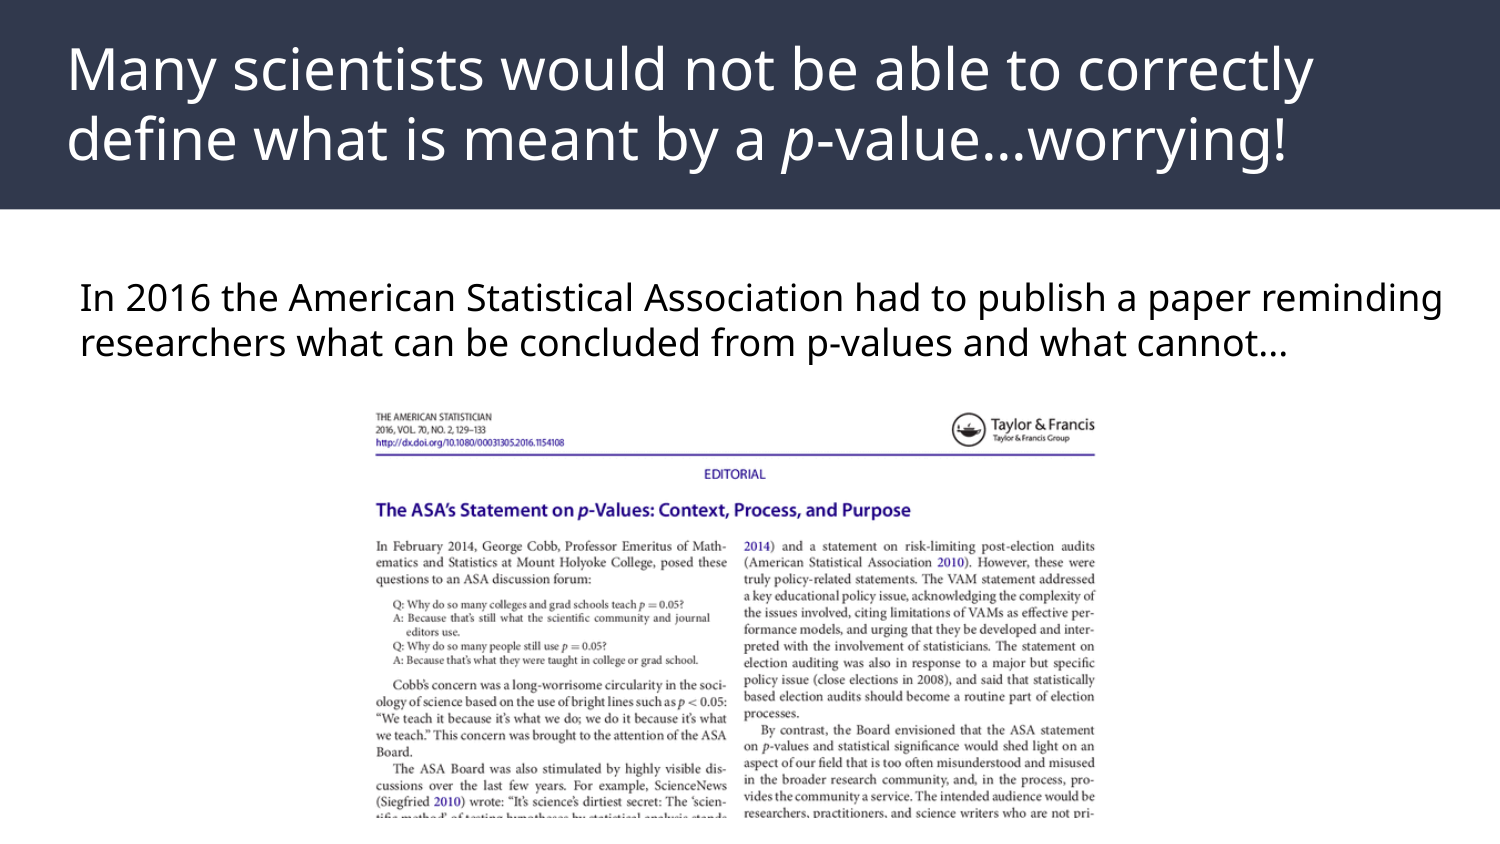

# Many scientists would not be able to correctly define what is meant by a p-value...worrying!
In 2016 the American Statistical Association had to publish a paper reminding researchers what can be concluded from p-values and what cannot...